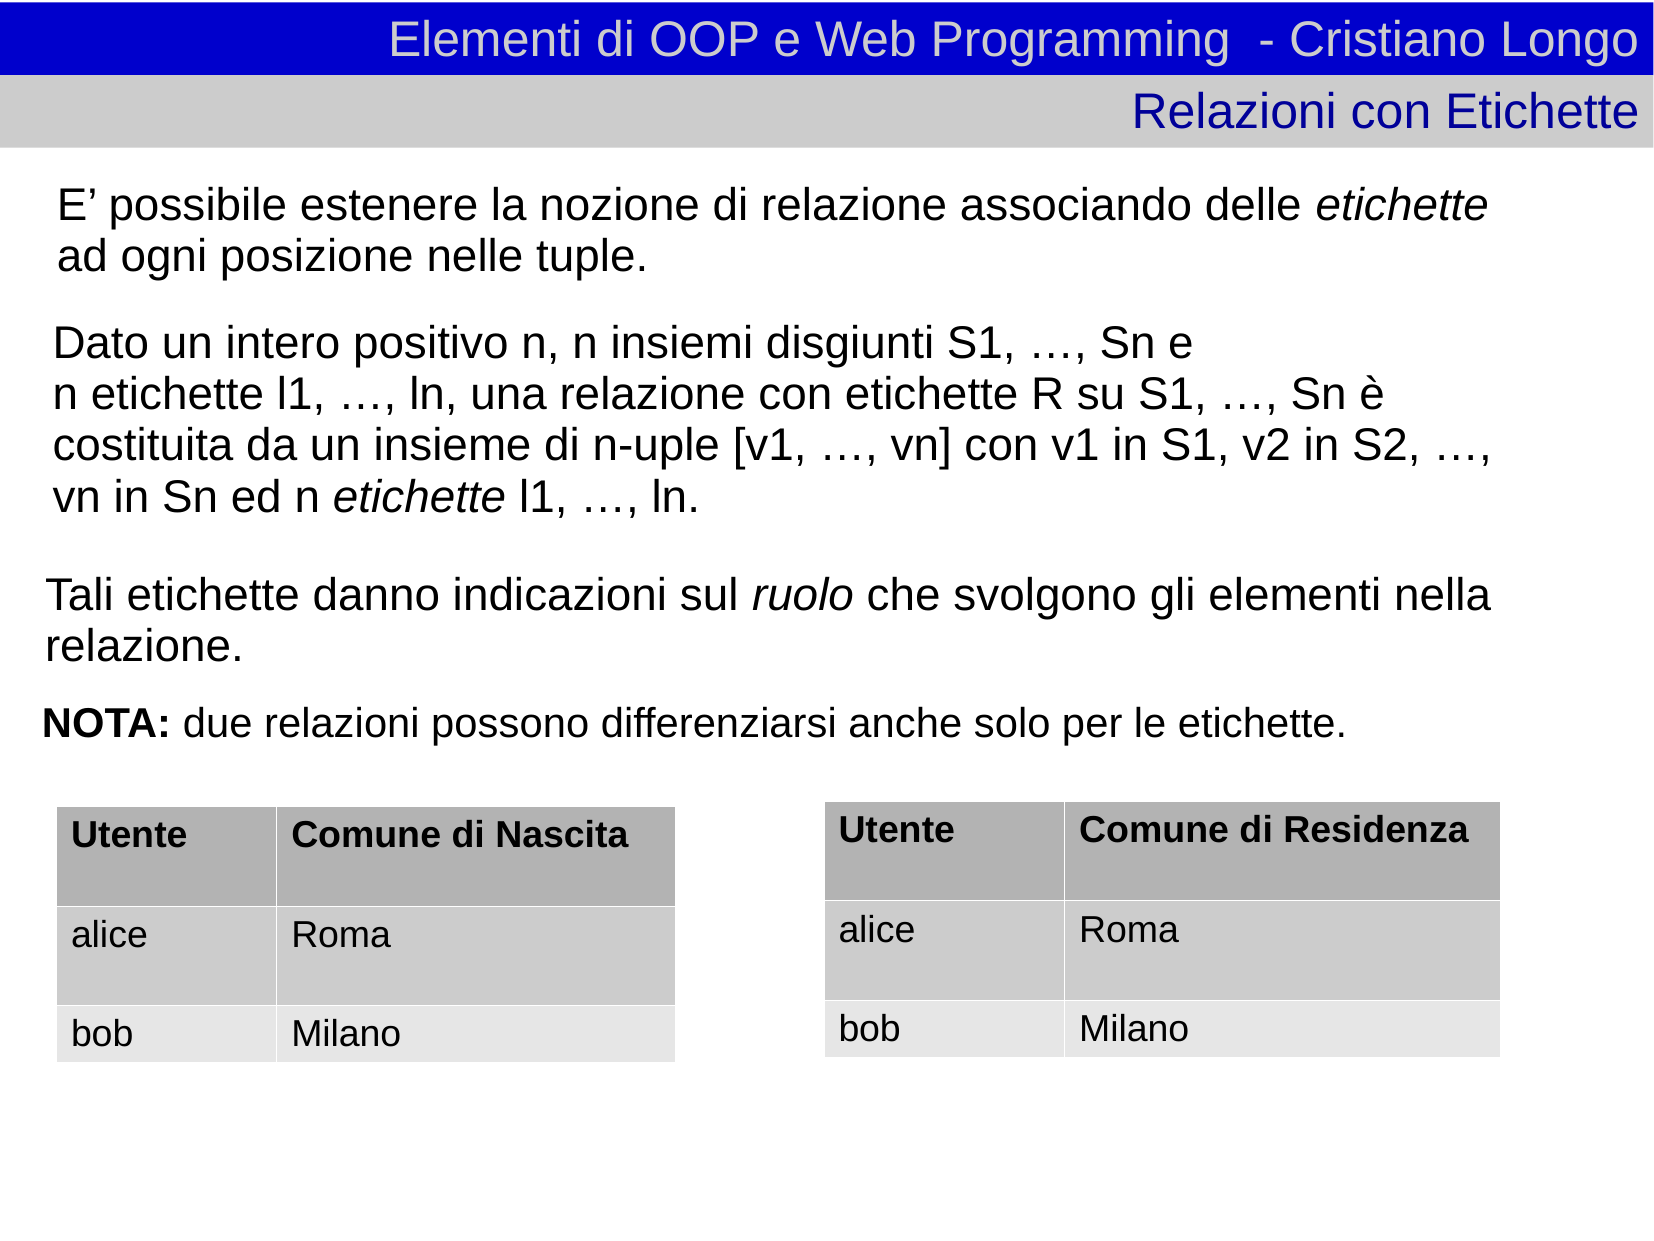

# Elementi di OOP e Web Programming - Cristiano Longo
Relazioni con Etichette
E’ possibile estenere la nozione di relazione associando delle etichette ad ogni posizione nelle tuple.
Dato un intero positivo n, n insiemi disgiunti S1, …, Sn e
n etichette l1, …, ln, una relazione con etichette R su S1, …, Sn è costituita da un insieme di n-uple [v1, …, vn] con v1 in S1, v2 in S2, …, vn in Sn ed n etichette l1, …, ln.
Tali etichette danno indicazioni sul ruolo che svolgono gli elementi nella relazione.
NOTA: due relazioni possono differenziarsi anche solo per le etichette.
| Utente | Comune di Residenza |
| --- | --- |
| alice | Roma |
| bob | Milano |
| Utente | Comune di Nascita |
| --- | --- |
| alice | Roma |
| bob | Milano |